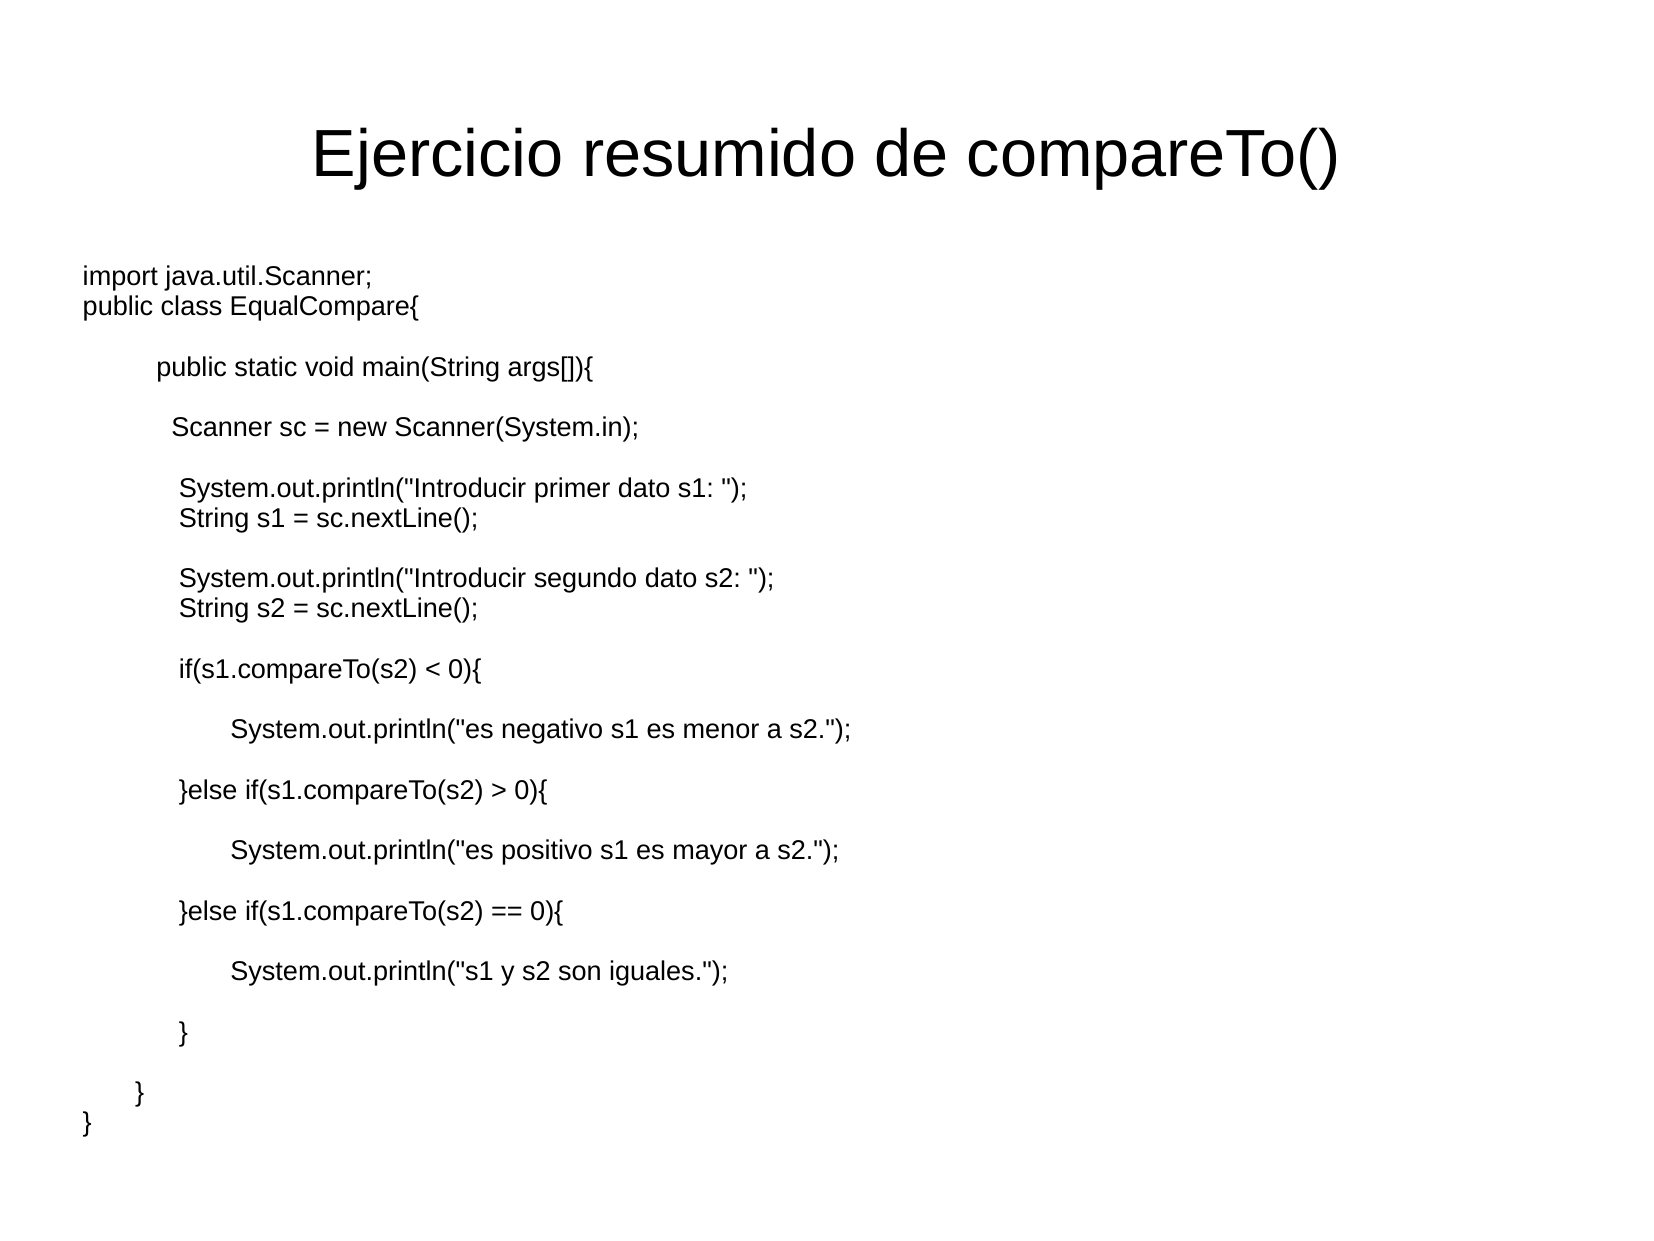

# Ejercicio resumido de compareTo()
import java.util.Scanner;
public class EqualCompare{
	public static void main(String args[]){
	 Scanner sc = new Scanner(System.in);
	 System.out.println("Introducir primer dato s1: ");
	 String s1 = sc.nextLine();
	 System.out.println("Introducir segundo dato s2: ");
	 String s2 = sc.nextLine();
	 if(s1.compareTo(s2) < 0){
		System.out.println("es negativo s1 es menor a s2.");
	 }else if(s1.compareTo(s2) > 0){
		System.out.println("es positivo s1 es mayor a s2.");
	 }else if(s1.compareTo(s2) == 0){
		System.out.println("s1 y s2 son iguales.");
	 }
 }
}